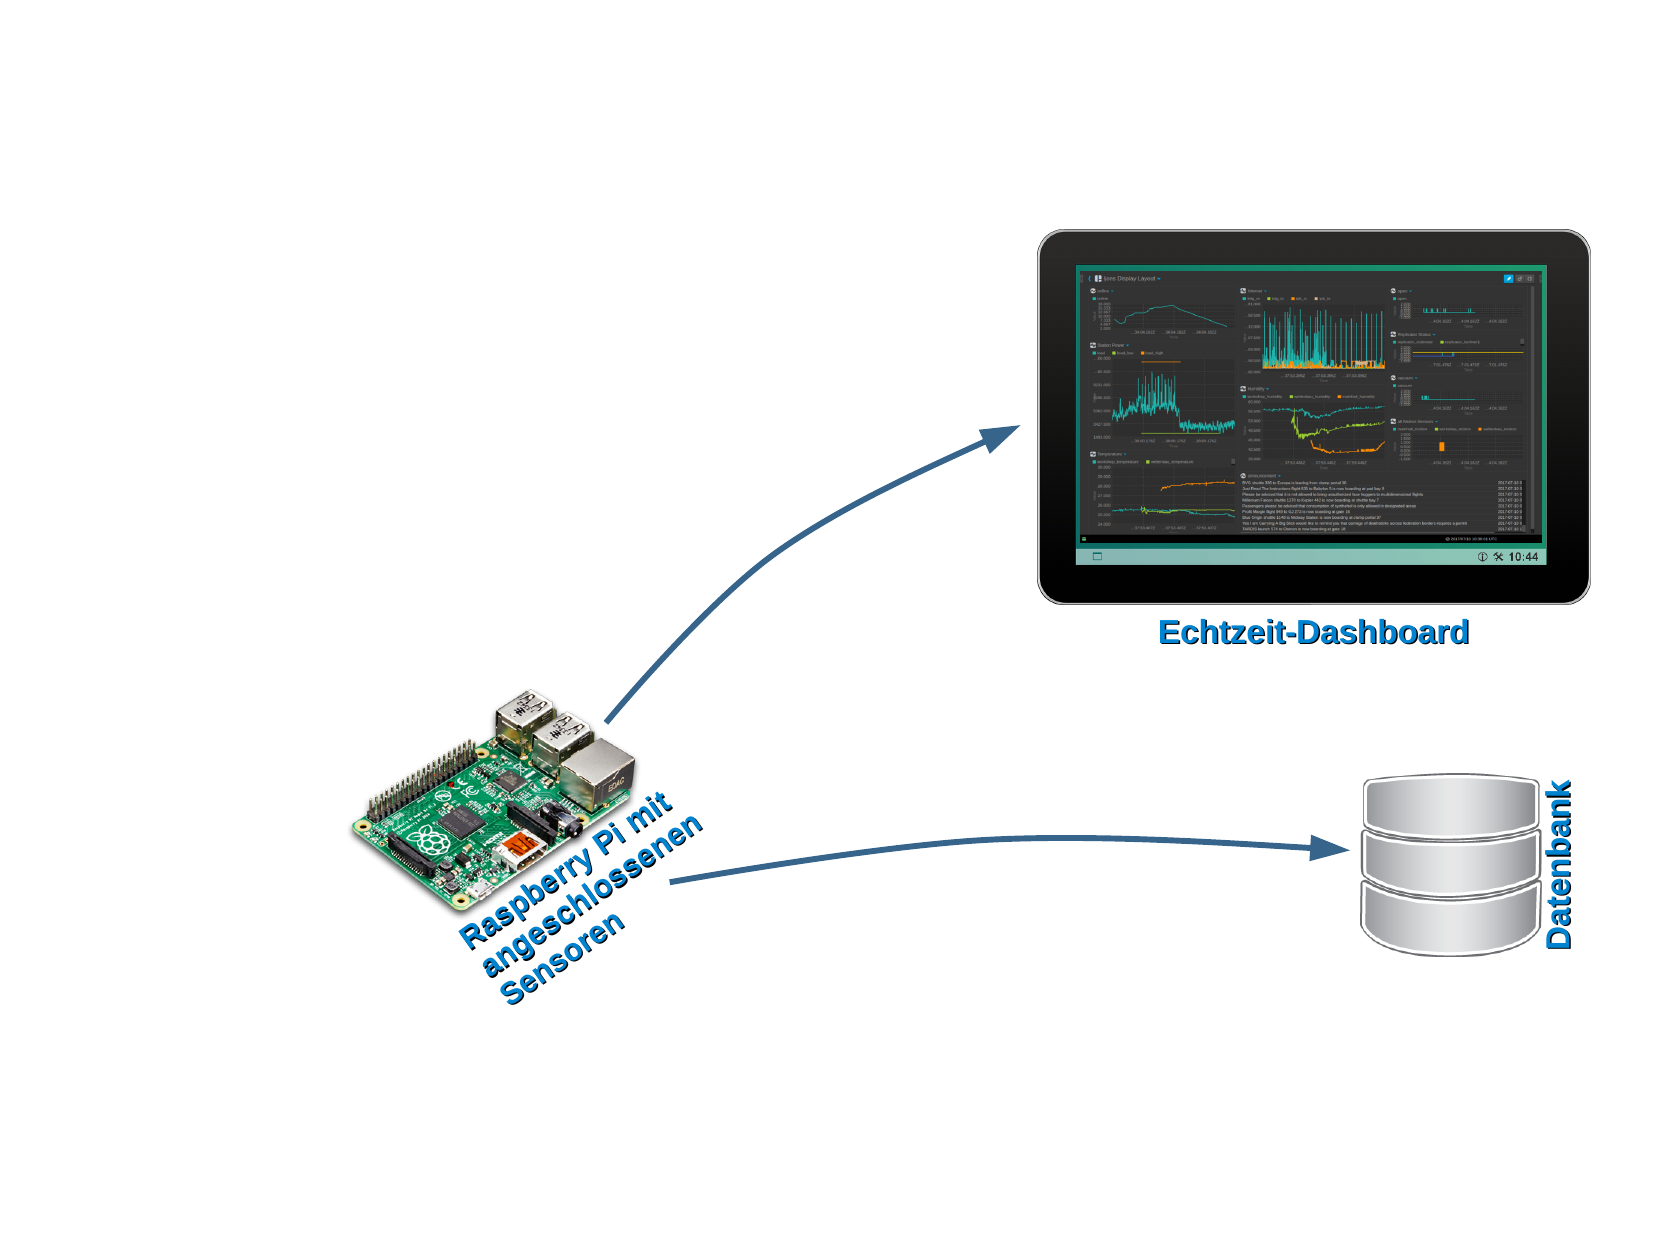

Echtzeit-Dashboard
Raspberry Pi mit angeschlossenen Sensoren
Datenbank